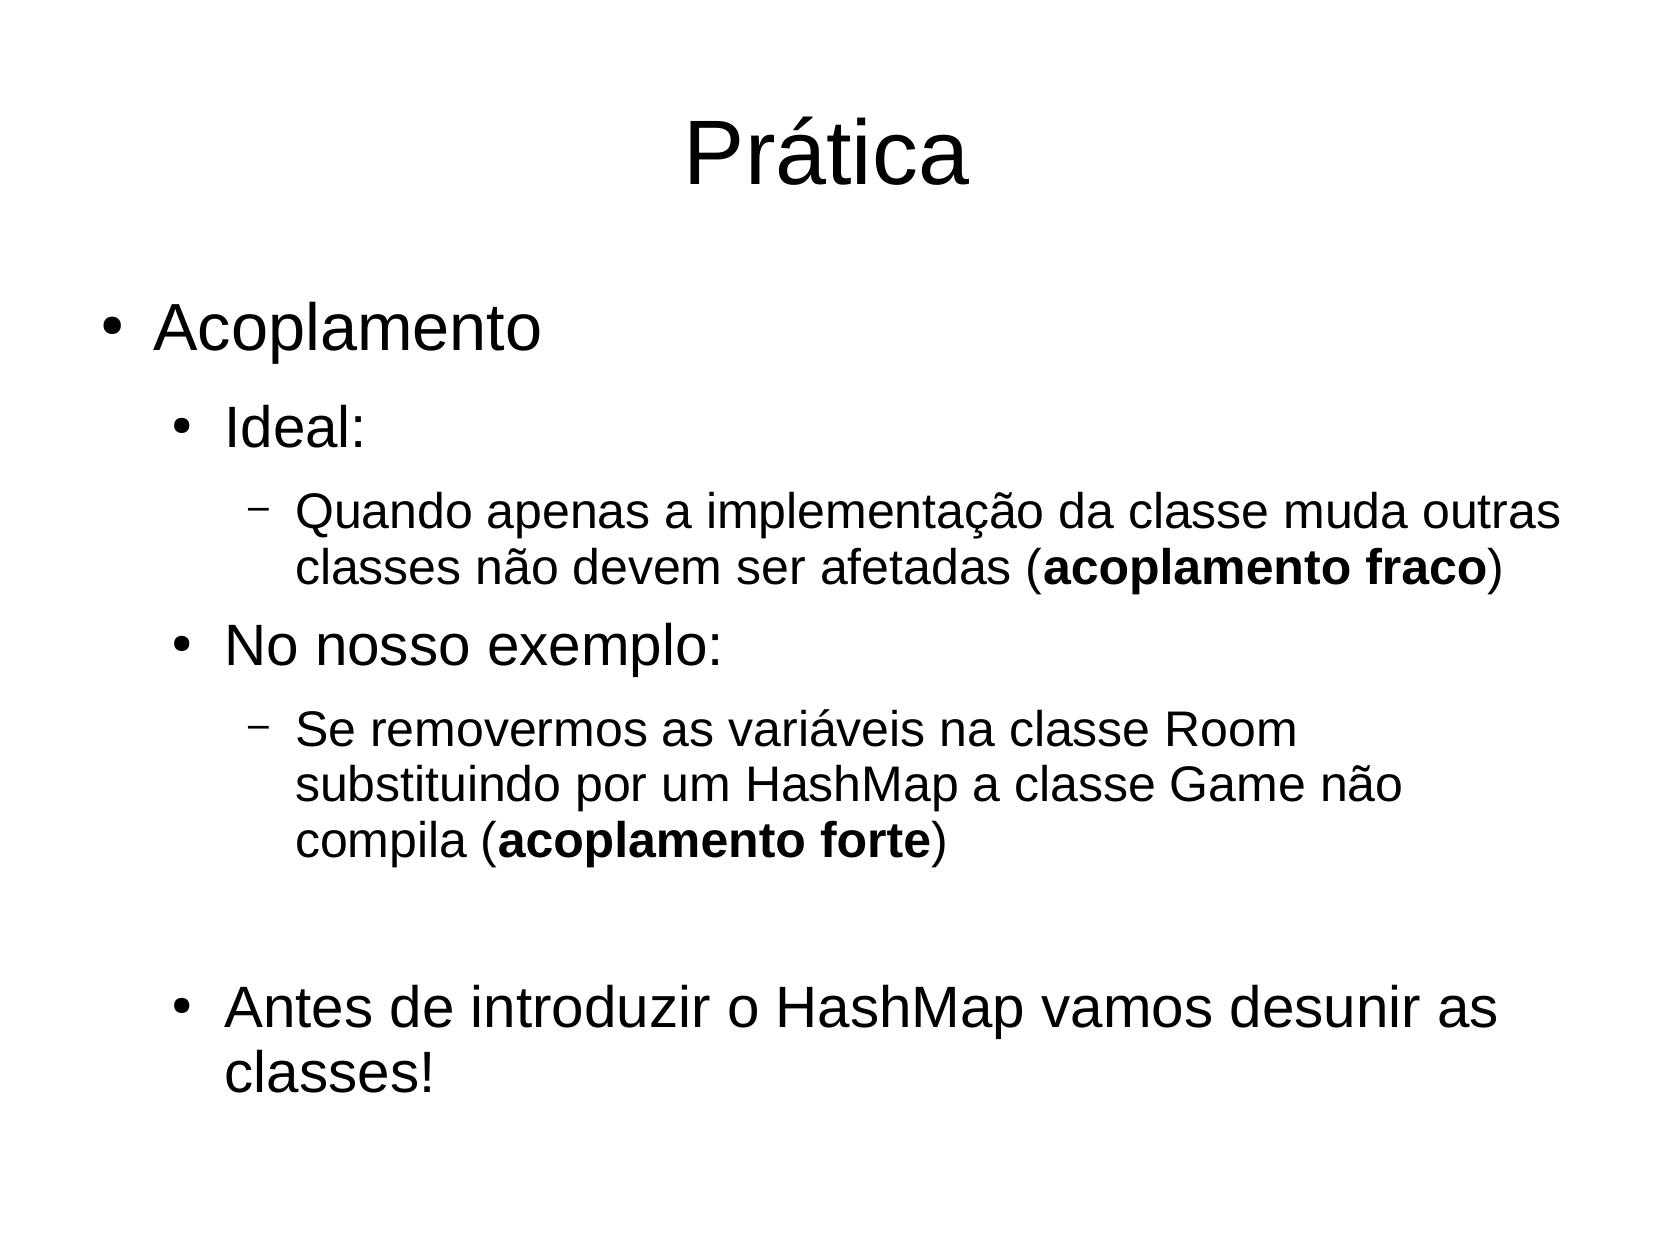

# Prática
Acoplamento
Ideal:
Quando apenas a implementação da classe muda outras classes não devem ser afetadas (acoplamento fraco)
No nosso exemplo:
Se removermos as variáveis na classe Room substituindo por um HashMap a classe Game não compila (acoplamento forte)
Antes de introduzir o HashMap vamos desunir as classes!